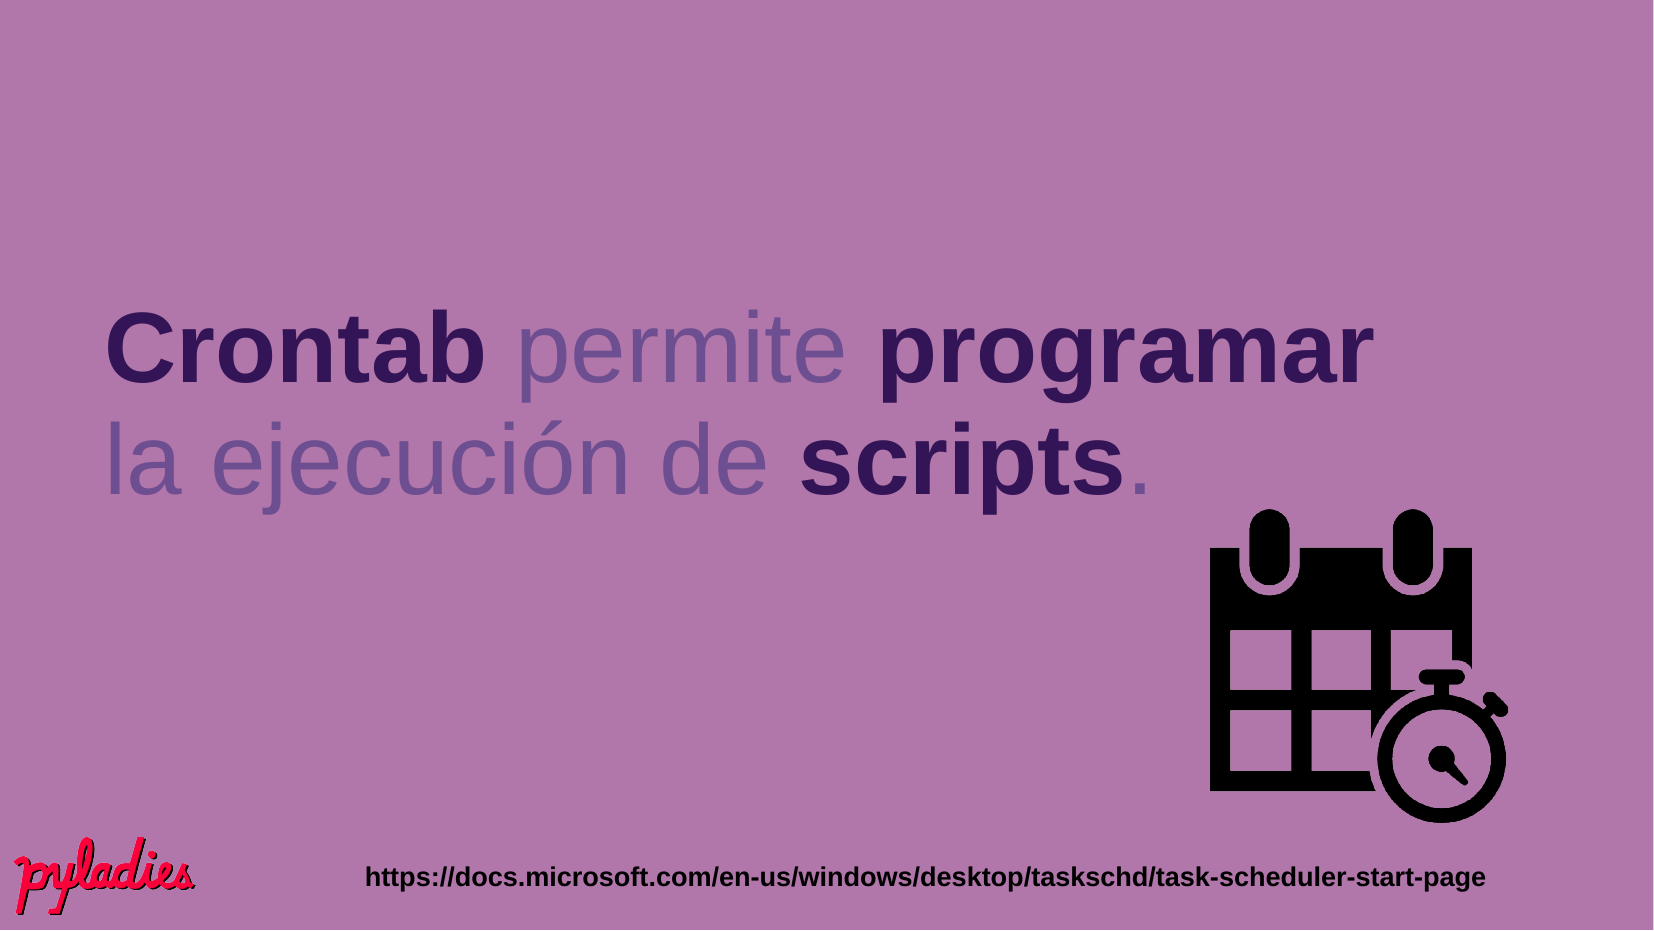

Crontab permite programar la ejecución de scripts.
https://docs.microsoft.com/en-us/windows/desktop/taskschd/task-scheduler-start-page